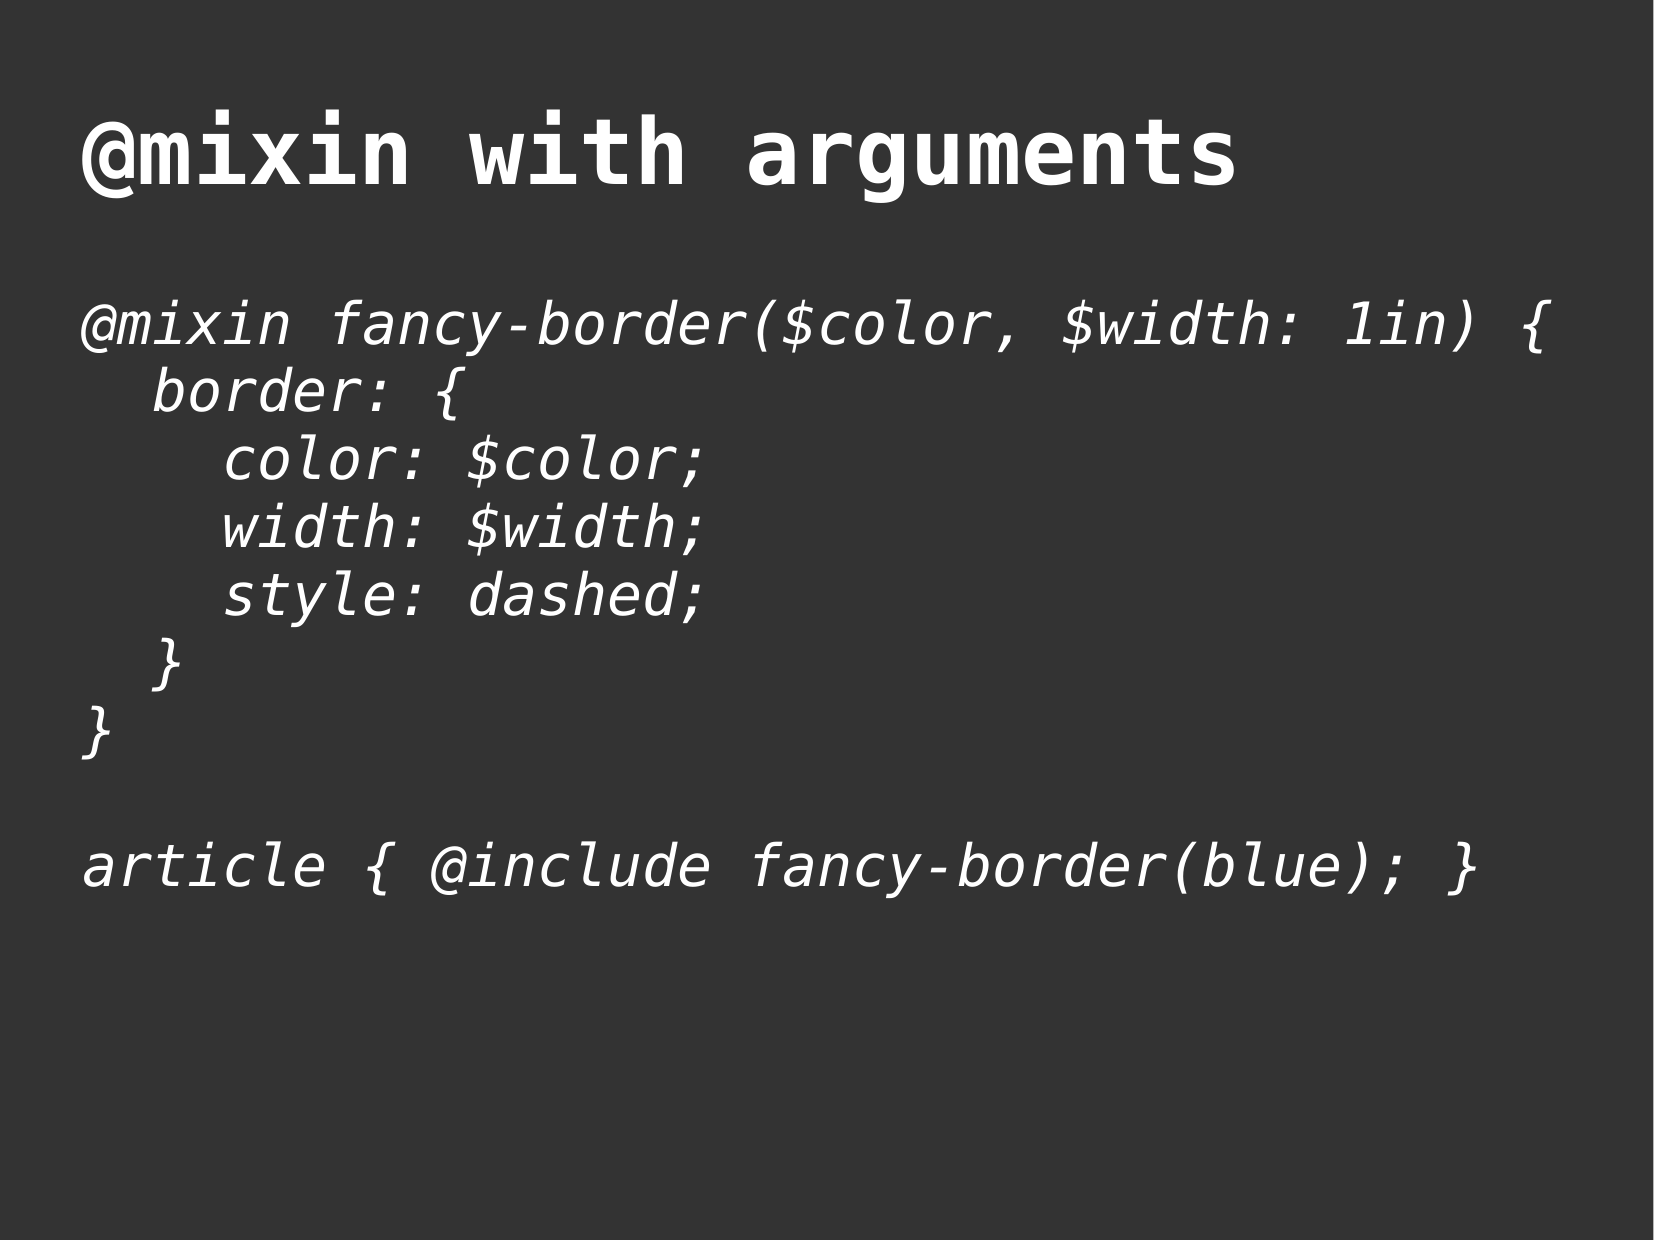

# @mixin with arguments
@mixin fancy-border($color, $width: 1in) {
 border: {
 color: $color;
 width: $width;
 style: dashed;
 }
}
article { @include fancy-border(blue); }